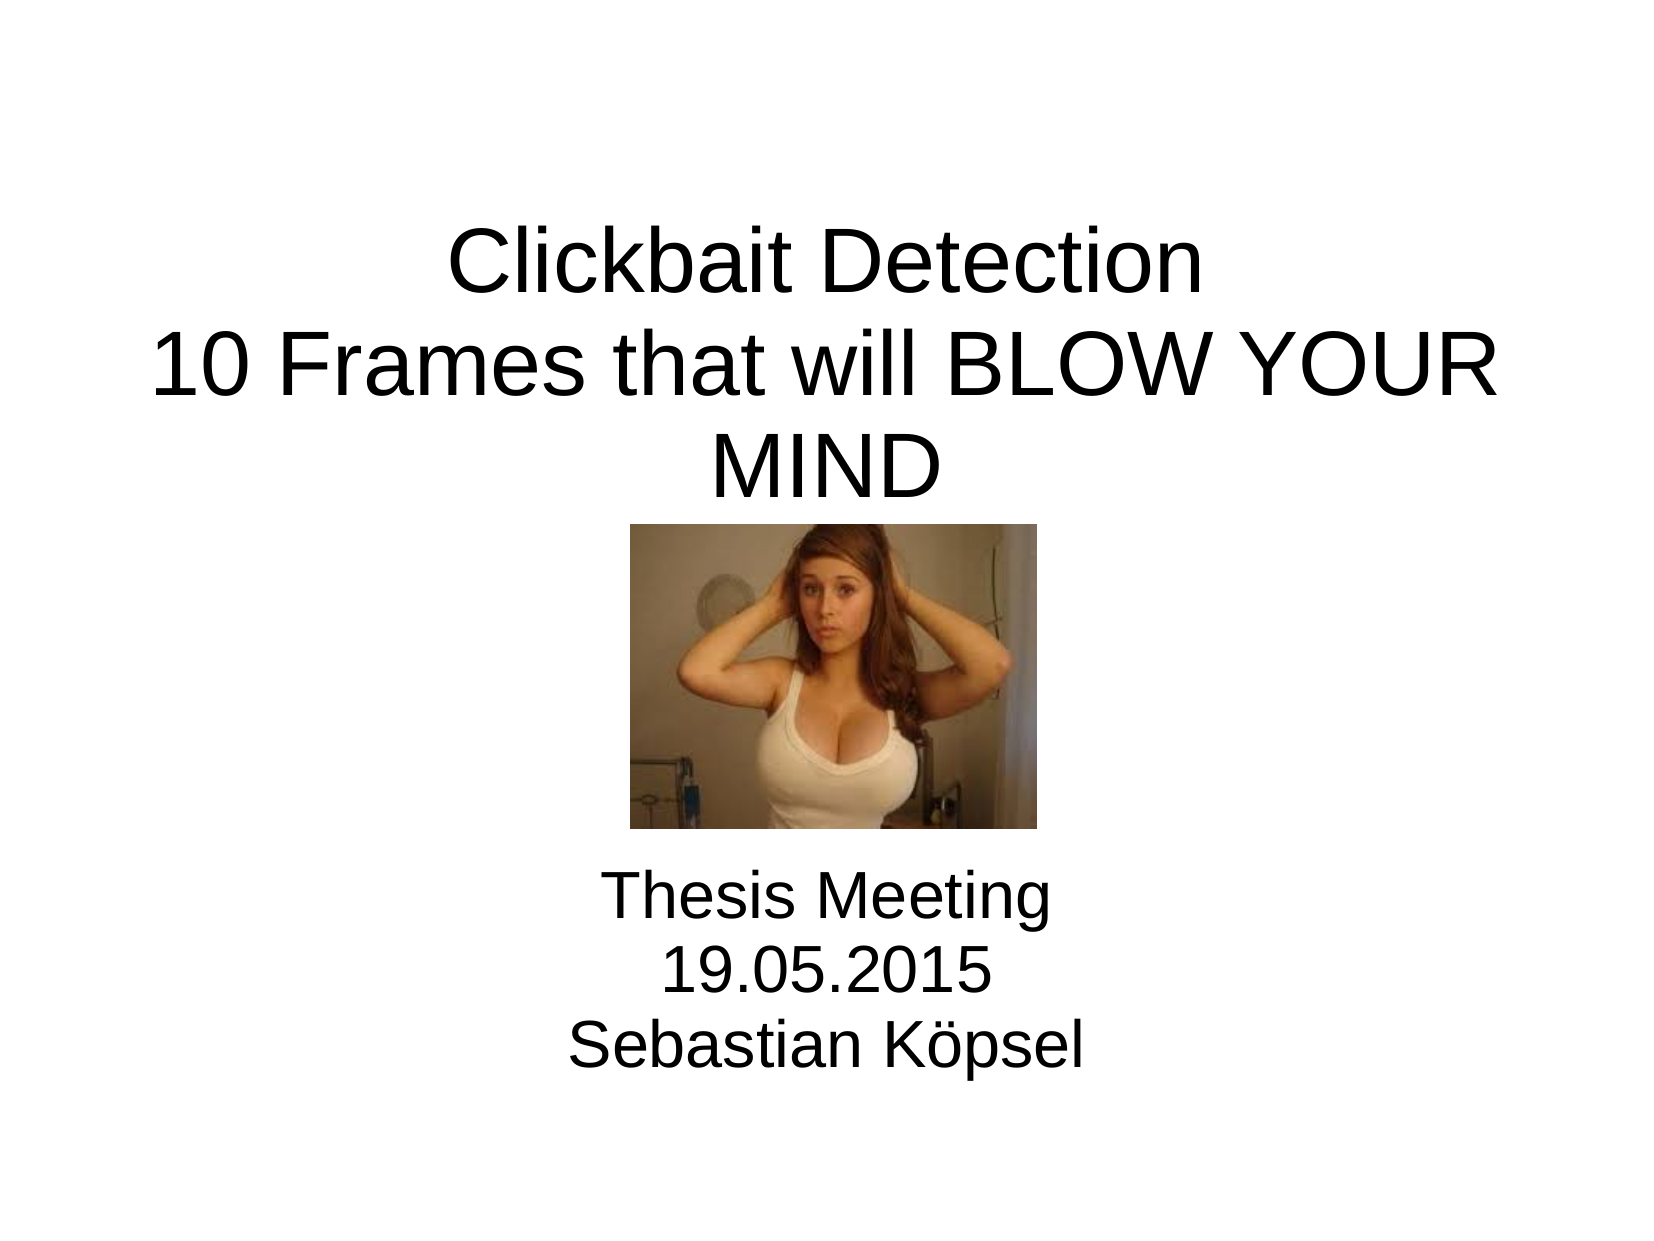

# Clickbait Detection 10 Frames that will BLOW YOUR MIND
Thesis Meeting
19.05.2015
Sebastian Köpsel